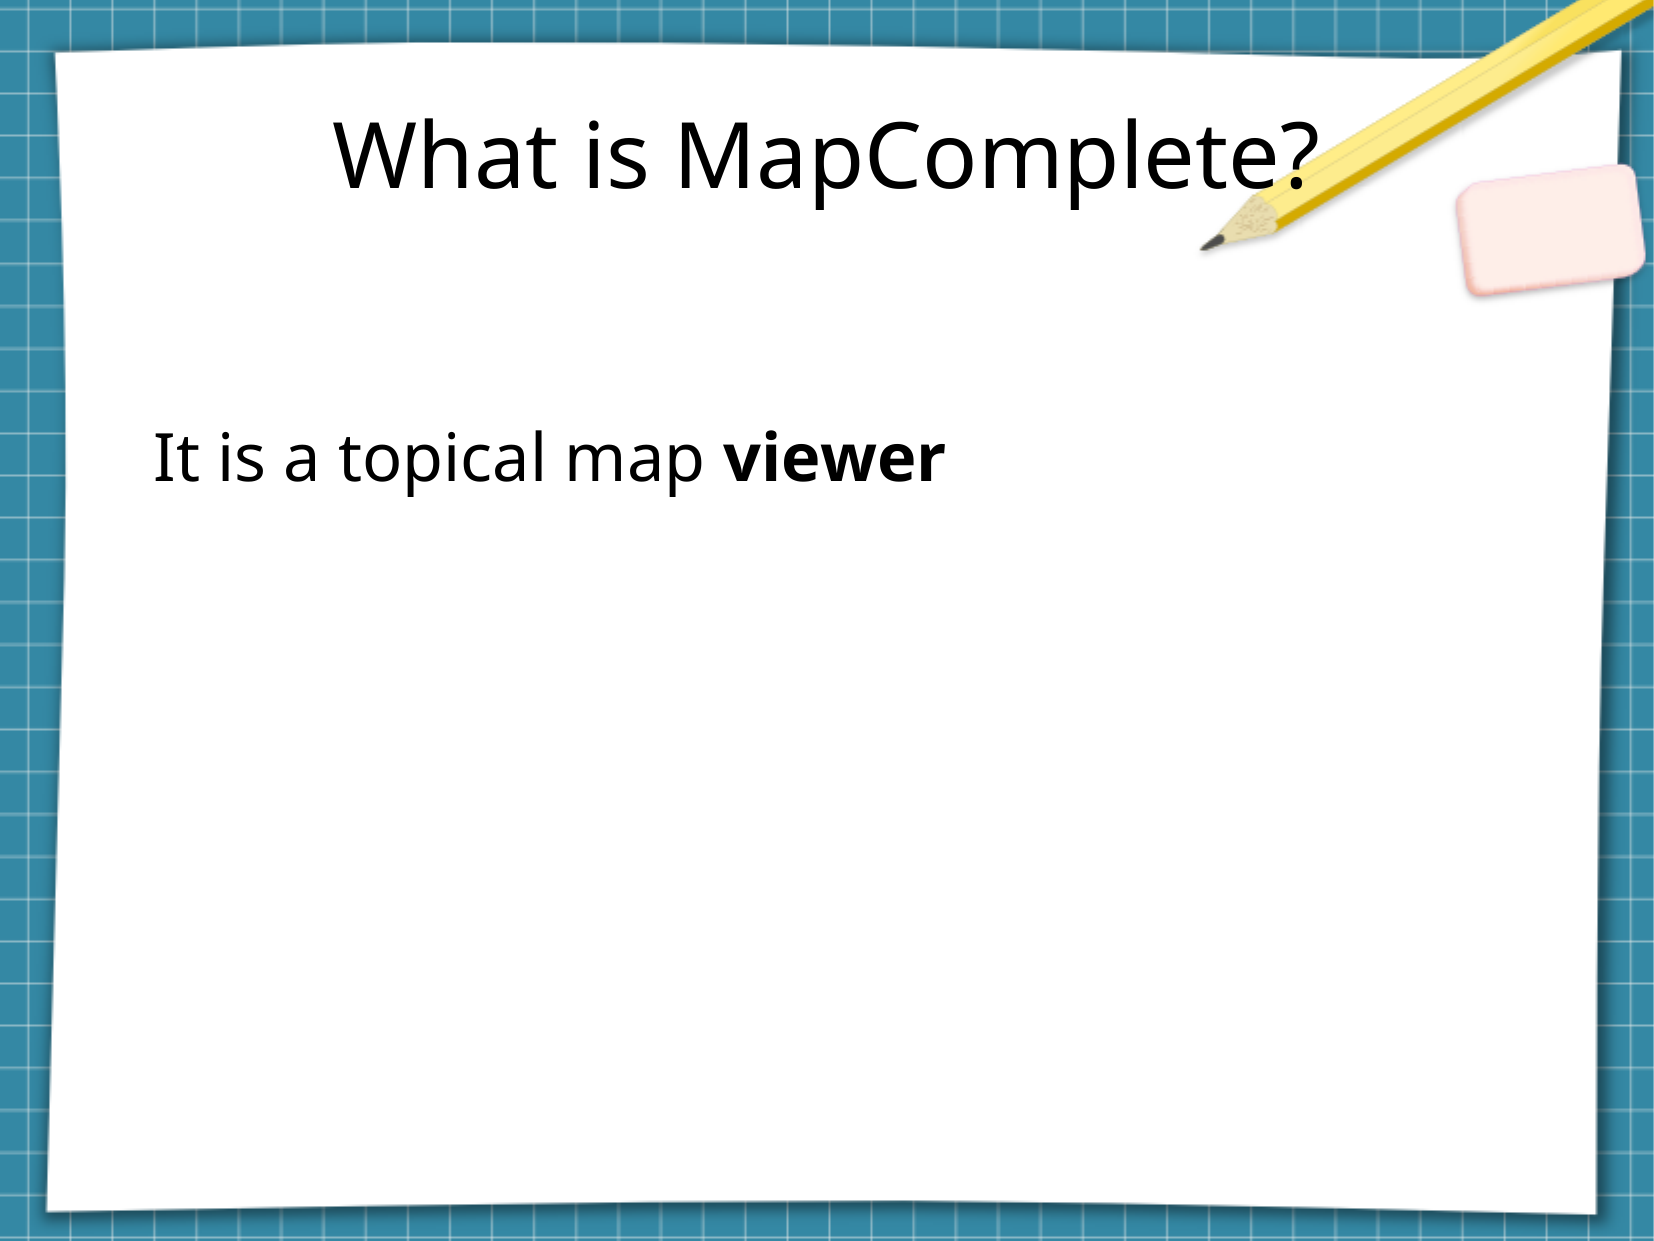

# What is MapComplete?
It is a topical map viewer